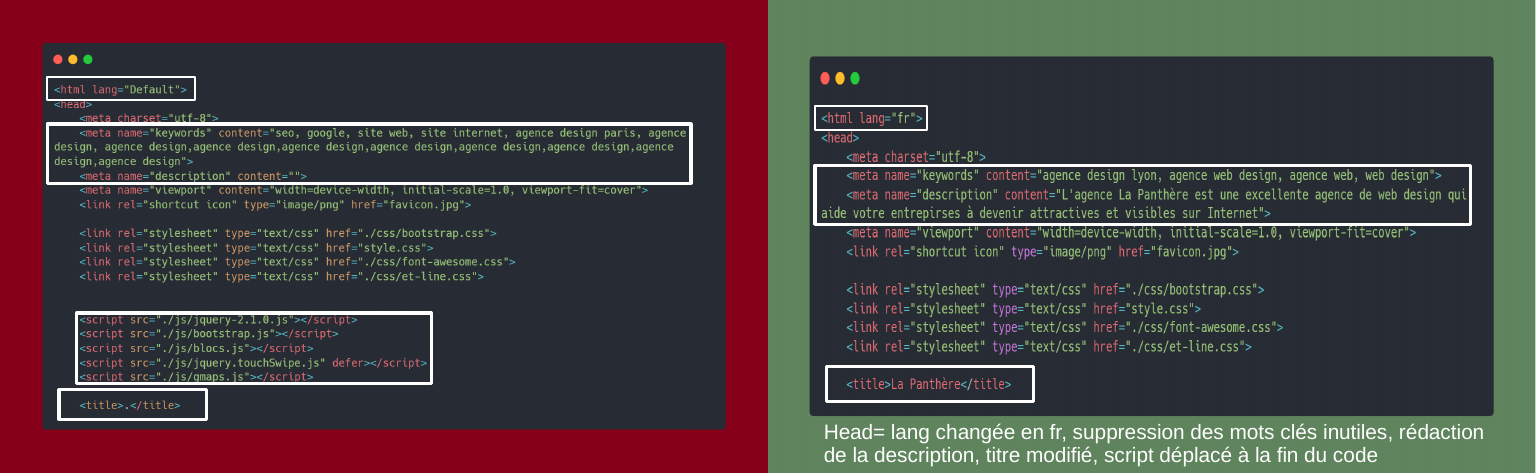

#
Head= lang changée en fr, suppression des mots clés inutiles, rédaction de la description, titre modifié, script déplacé à la fin du code